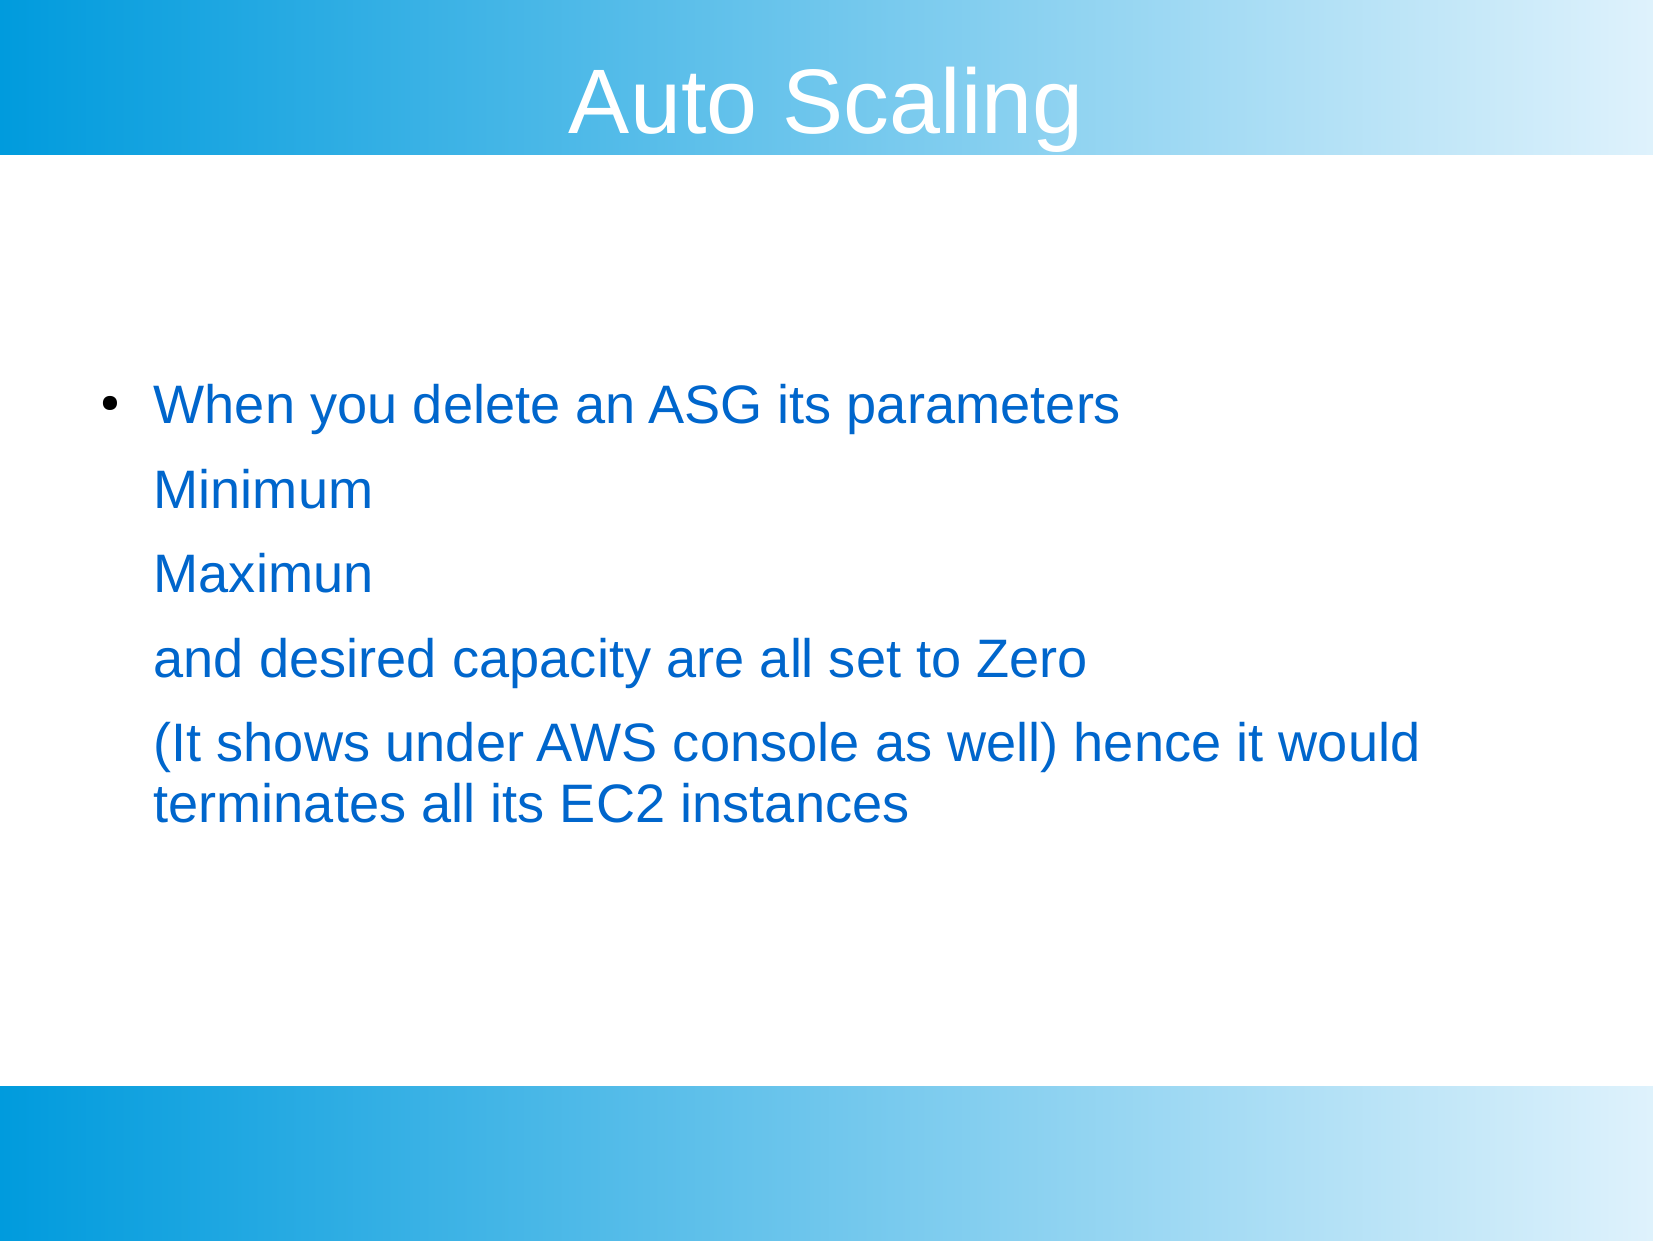

# Auto Scaling
When you delete an ASG its parameters
Minimum
Maximun
and desired capacity are all set to Zero
(It shows under AWS console as well) hence it would terminates all its EC2 instances